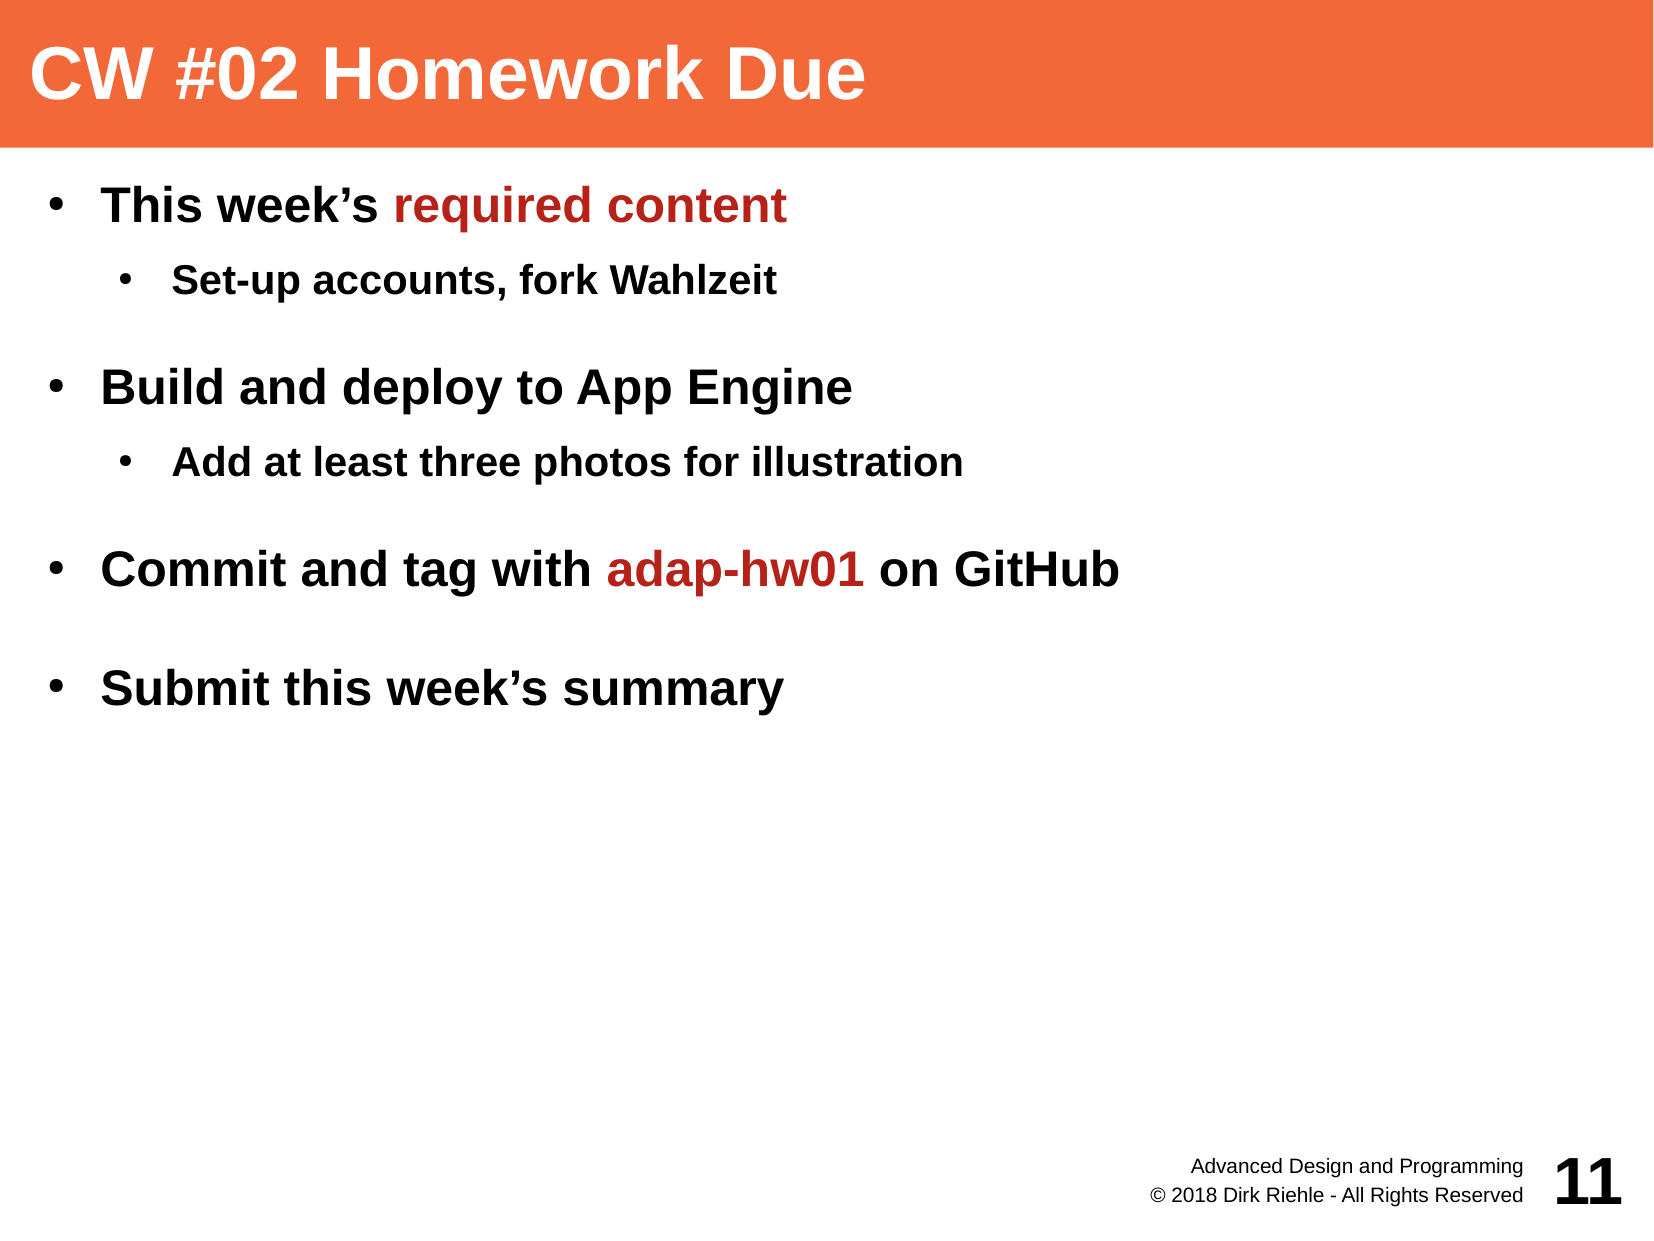

# CW #02 Homework Due
This week’s required content
Set-up accounts, fork Wahlzeit
Build and deploy to App Engine
Add at least three photos for illustration
Commit and tag with adap-hw01 on GitHub
Submit this week’s summary
Advanced Design and Programming
11
© 2018 Dirk Riehle - All Rights Reserved